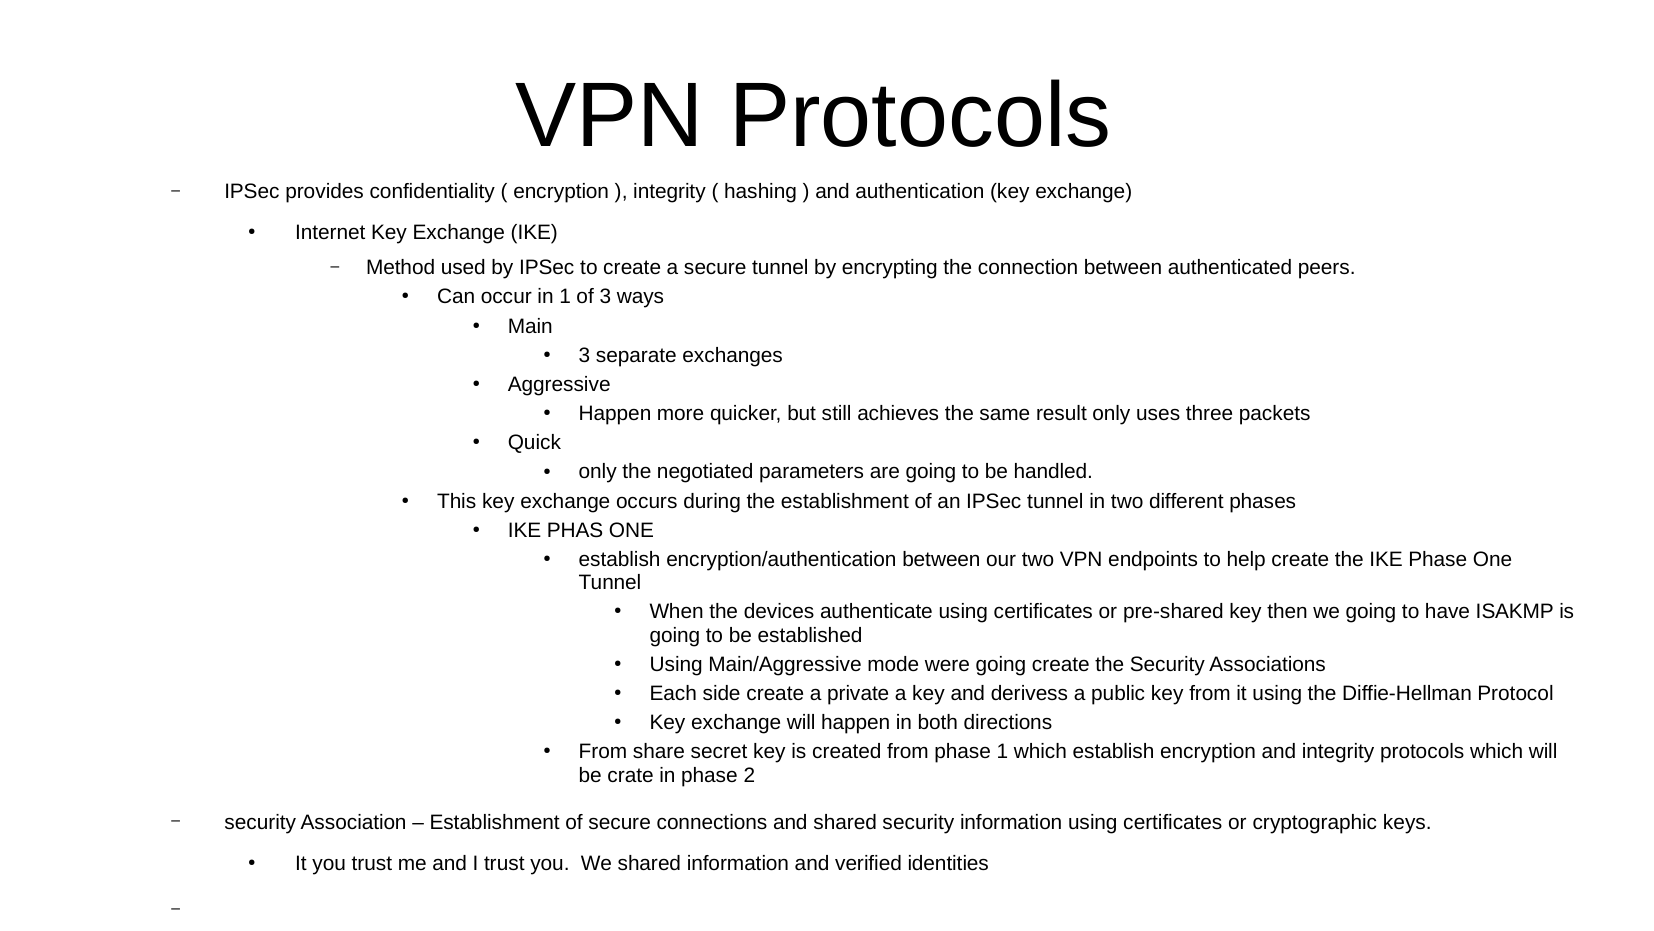

# VPN Protocols
IPSec provides confidentiality ( encryption ), integrity ( hashing ) and authentication (key exchange)
Internet Key Exchange (IKE)
Method used by IPSec to create a secure tunnel by encrypting the connection between authenticated peers.
Can occur in 1 of 3 ways
Main
3 separate exchanges
Aggressive
Happen more quicker, but still achieves the same result only uses three packets
Quick
only the negotiated parameters are going to be handled.
This key exchange occurs during the establishment of an IPSec tunnel in two different phases
IKE PHAS ONE
establish encryption/authentication between our two VPN endpoints to help create the IKE Phase One Tunnel
When the devices authenticate using certificates or pre-shared key then we going to have ISAKMP is going to be established
Using Main/Aggressive mode were going create the Security Associations
Each side create a private a key and derivess a public key from it using the Diffie-Hellman Protocol
Key exchange will happen in both directions
From share secret key is created from phase 1 which establish encryption and integrity protocols which will be crate in phase 2
security Association – Establishment of secure connections and shared security information using certificates or cryptographic keys.
It you trust me and I trust you. We shared information and verified identities